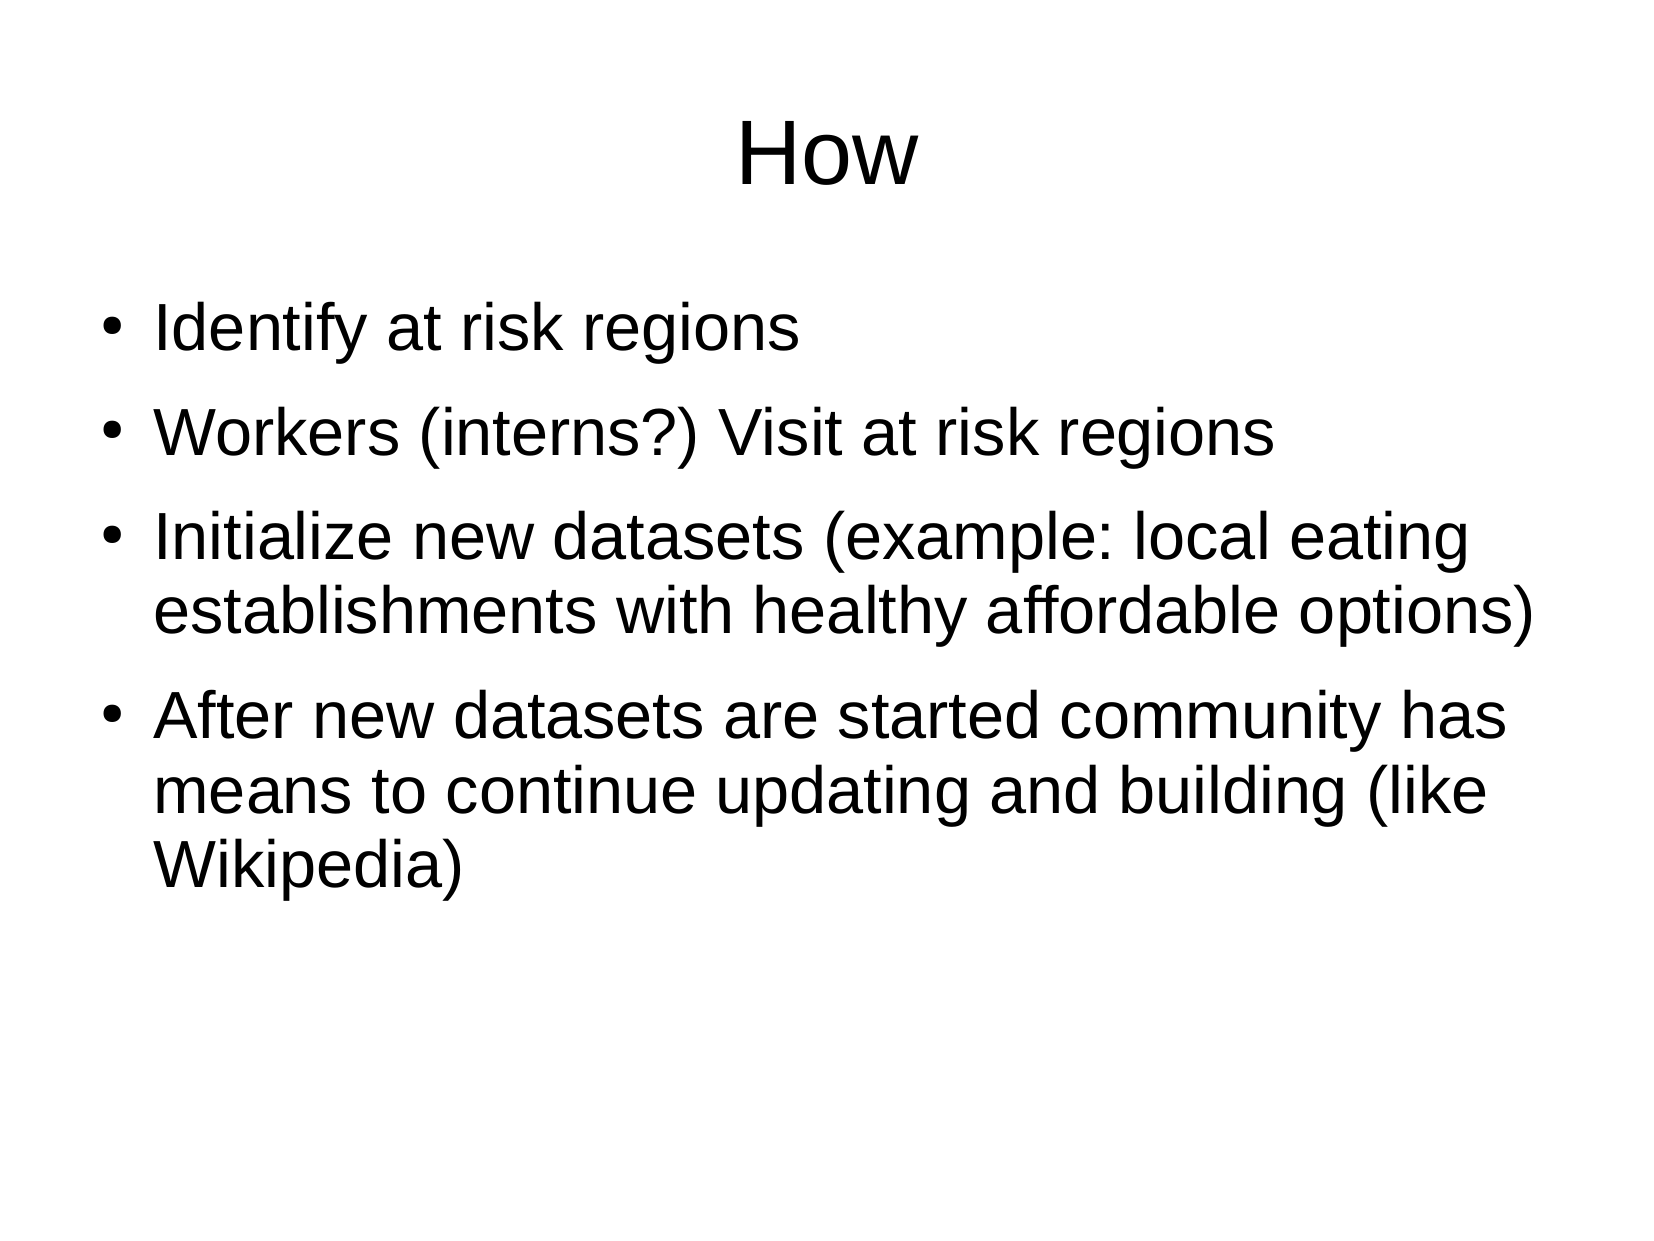

# How
Identify at risk regions
Workers (interns?) Visit at risk regions
Initialize new datasets (example: local eating establishments with healthy affordable options)
After new datasets are started community has means to continue updating and building (like Wikipedia)